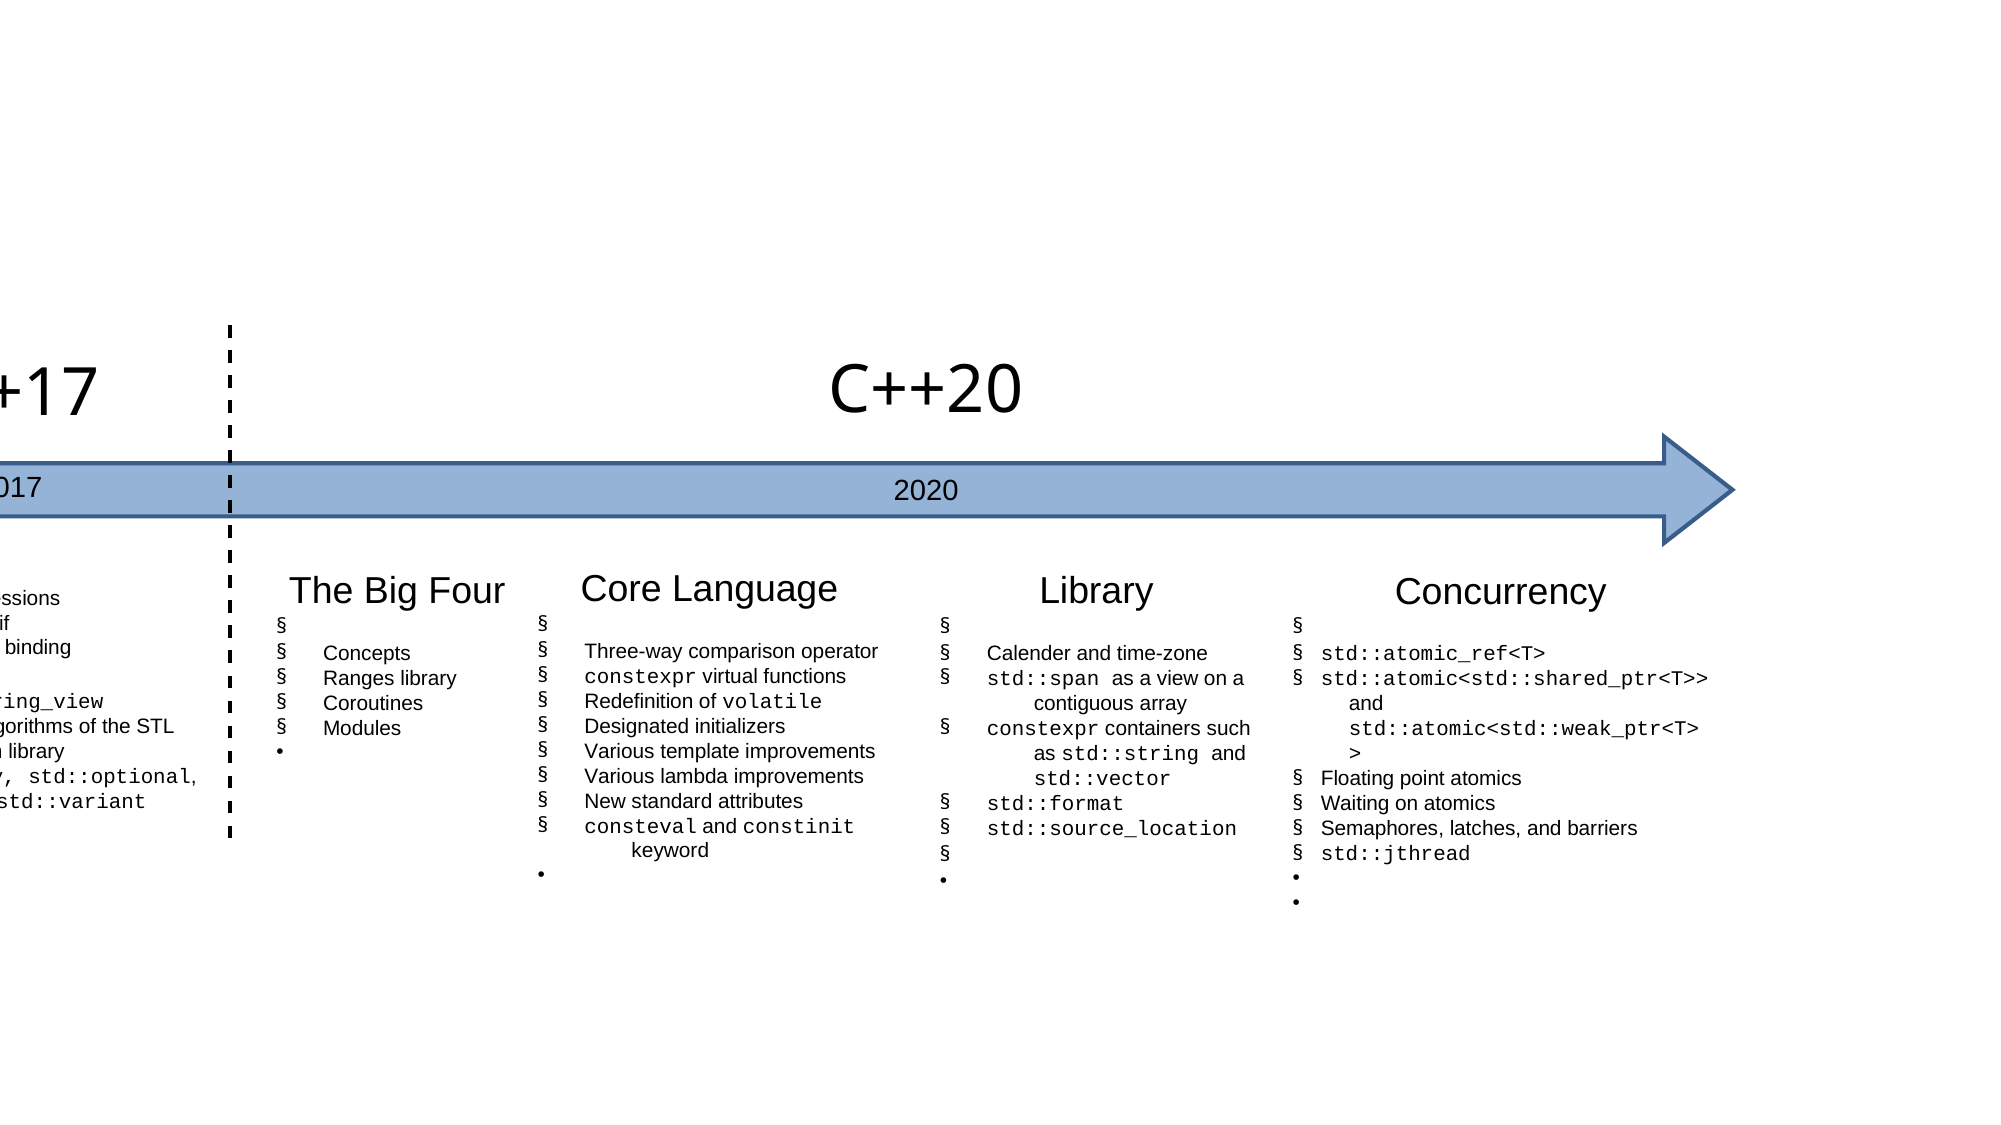

C++20
C++17
2017
2020
Fold expressions
constexpr if
Structured binding
std::string_view
Parallel algorithms of the STL
Filesystem library
std::any, std::optional, and std::variant
Core Language
Three-way comparison operator
constexpr virtual functions
Redefinition of volatile
Designated initializers
Various template improvements
Various lambda improvements
New standard attributes
consteval and constinit keyword
The Big Four
Concepts
Ranges library
Coroutines
Modules
Library
Calender and time-zone
std::span as a view on a contiguous array
constexpr containers such as std::string and std::vector
std::format
std::source_location
Concurrency
std::atomic_ref<T>
std::atomic<std::shared_ptr<T>> and std::atomic<std::weak_ptr<T>>
Floating point atomics
Waiting on atomics
Semaphores, latches, and barriers
std::jthread